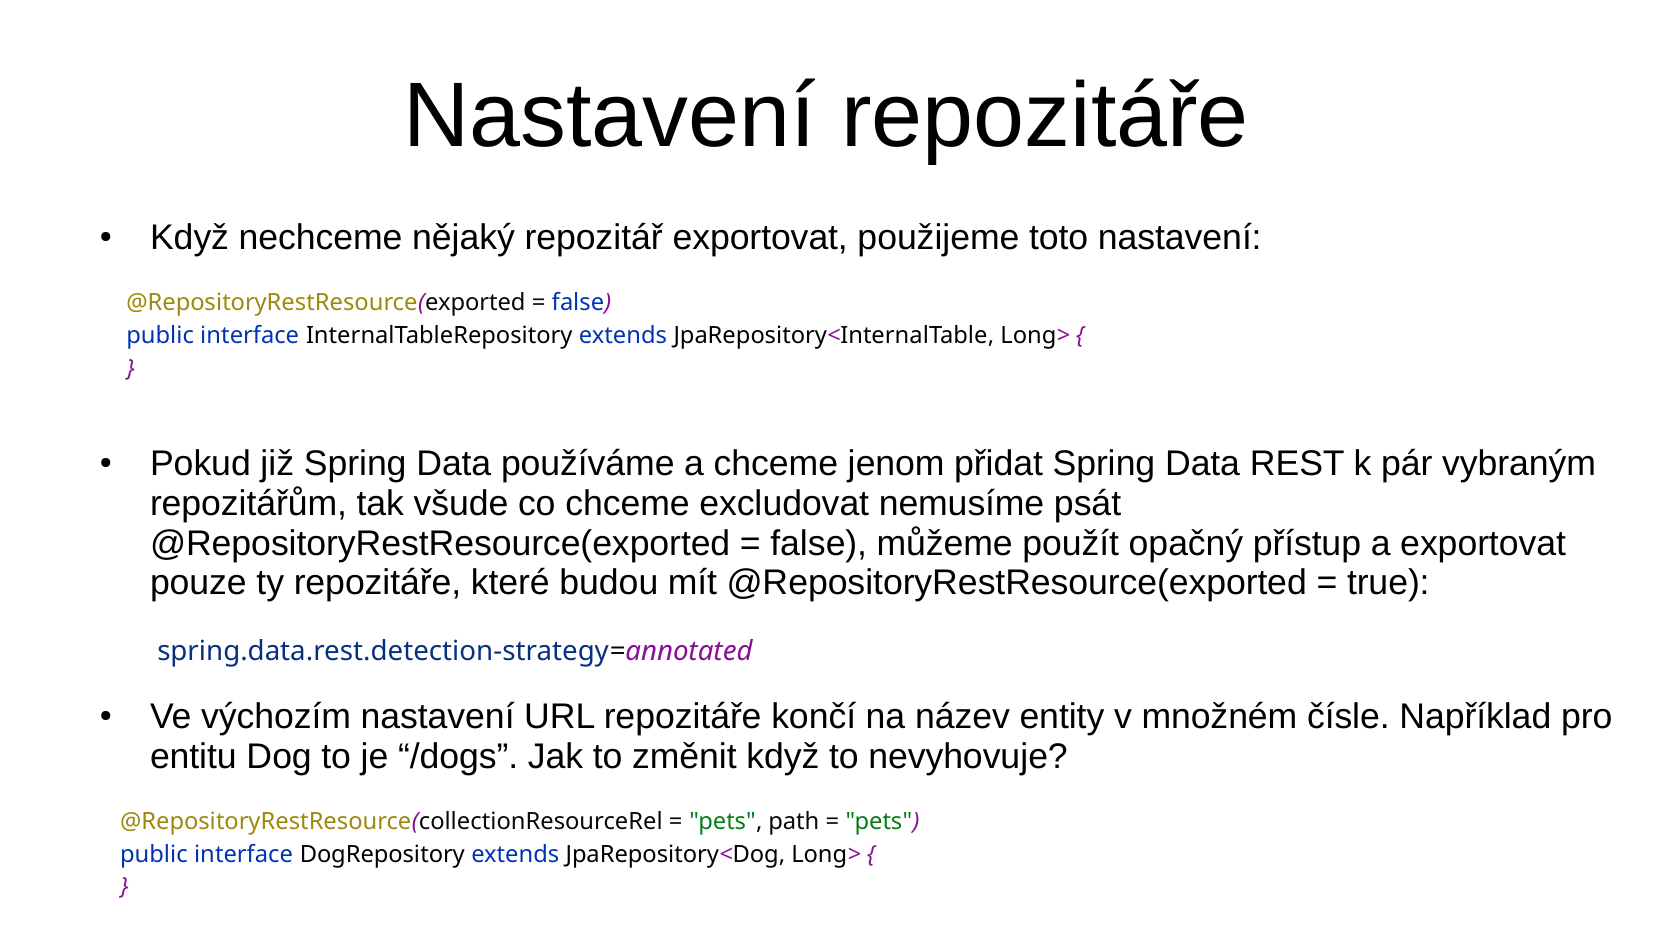

# Nastavení repozitáře
Když nechceme nějaký repozitář exportovat, použijeme toto nastavení:
 @RepositoryRestResource(exported = false)
 public interface InternalTableRepository extends JpaRepository<InternalTable, Long> {
 }
Pokud již Spring Data používáme a chceme jenom přidat Spring Data REST k pár vybraným repozitářům, tak všude co chceme excludovat nemusíme psát @RepositoryRestResource(exported = false), můžeme použít opačný přístup a exportovat pouze ty repozitáře, které budou mít @RepositoryRestResource(exported = true):
 spring.data.rest.detection-strategy=annotated
Ve výchozím nastavení URL repozitáře končí na název entity v množném čísle. Například pro entitu Dog to je “/dogs”. Jak to změnit když to nevyhovuje?
 @RepositoryRestResource(collectionResourceRel = "pets", path = "pets")
 public interface DogRepository extends JpaRepository<Dog, Long> {
 }